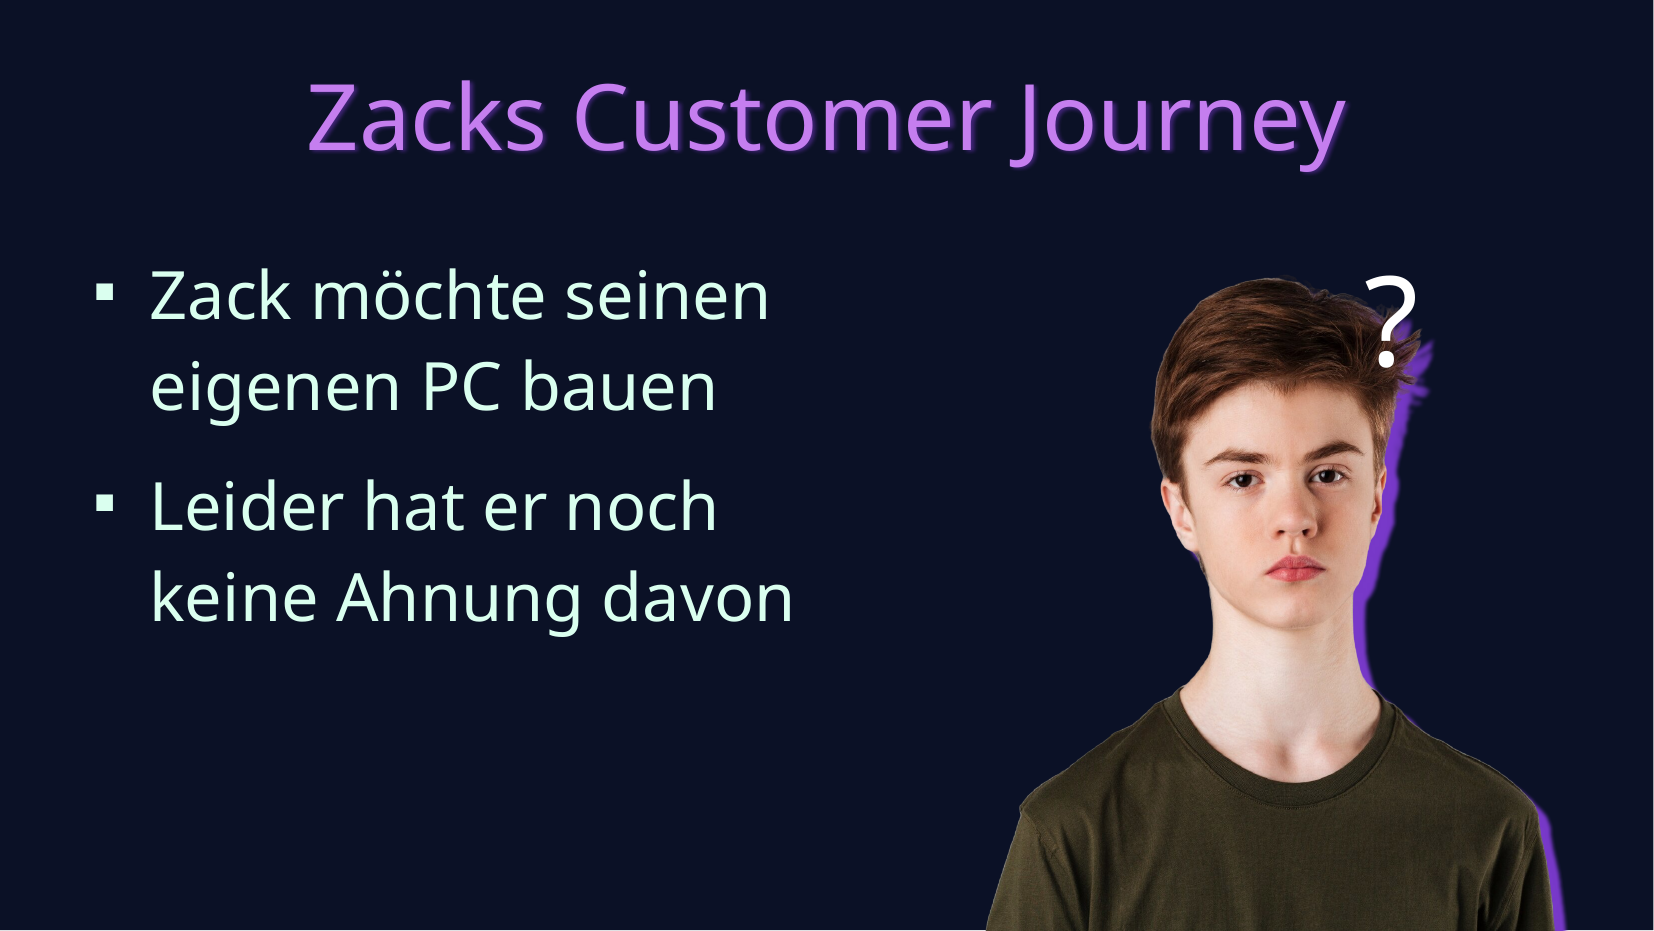

# Zacks Customer Journey
?
Zack möchte seinen eigenen PC bauen
Leider hat er noch keine Ahnung davon